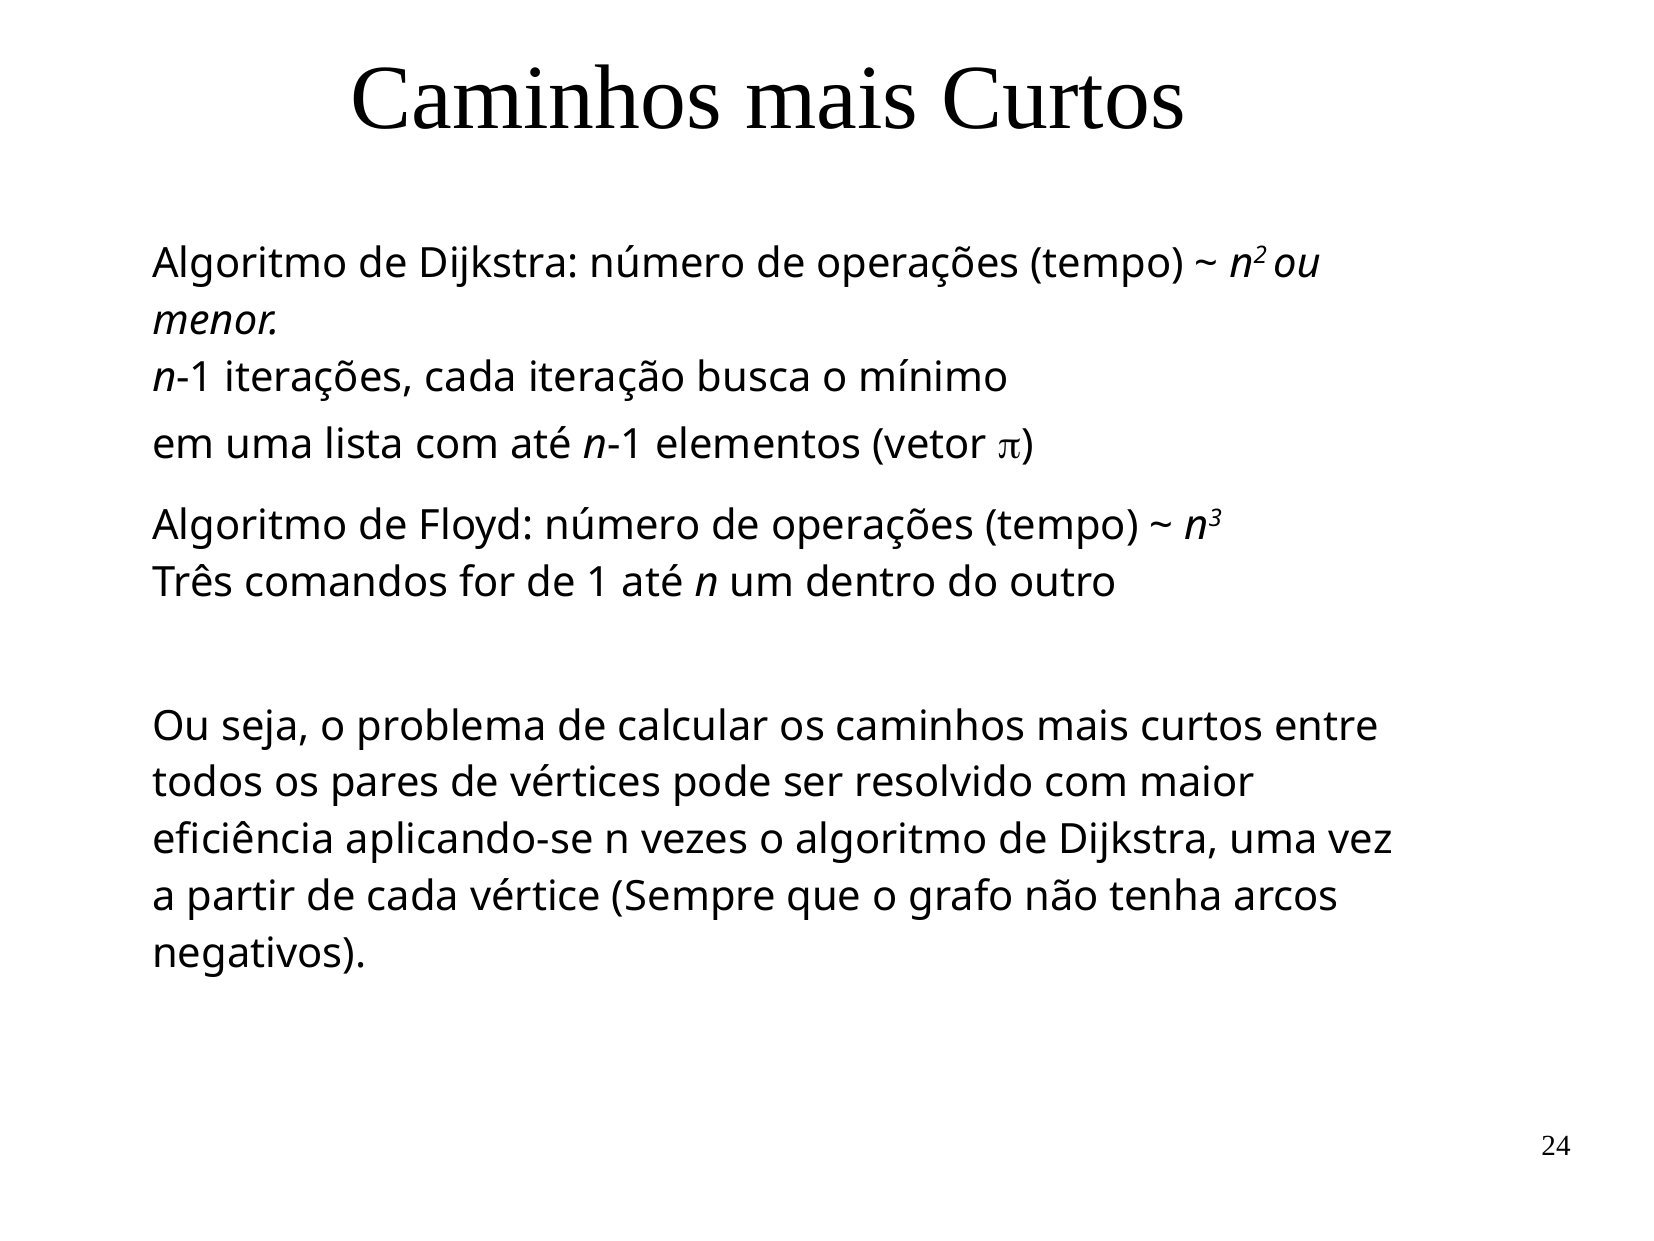

# Caminhos mais Curtos
Algoritmo de Dijkstra: número de operações (tempo) ~ n2 ou menor.
n-1 iterações, cada iteração busca o mínimo
em uma lista com até n-1 elementos (vetor )‏
Algoritmo de Floyd: número de operações (tempo) ~ n3
Três comandos for de 1 até n um dentro do outro
Ou seja, o problema de calcular os caminhos mais curtos entre todos os pares de vértices pode ser resolvido com maior eficiência aplicando-se n vezes o algoritmo de Dijkstra, uma vez a partir de cada vértice (Sempre que o grafo não tenha arcos negativos).
24